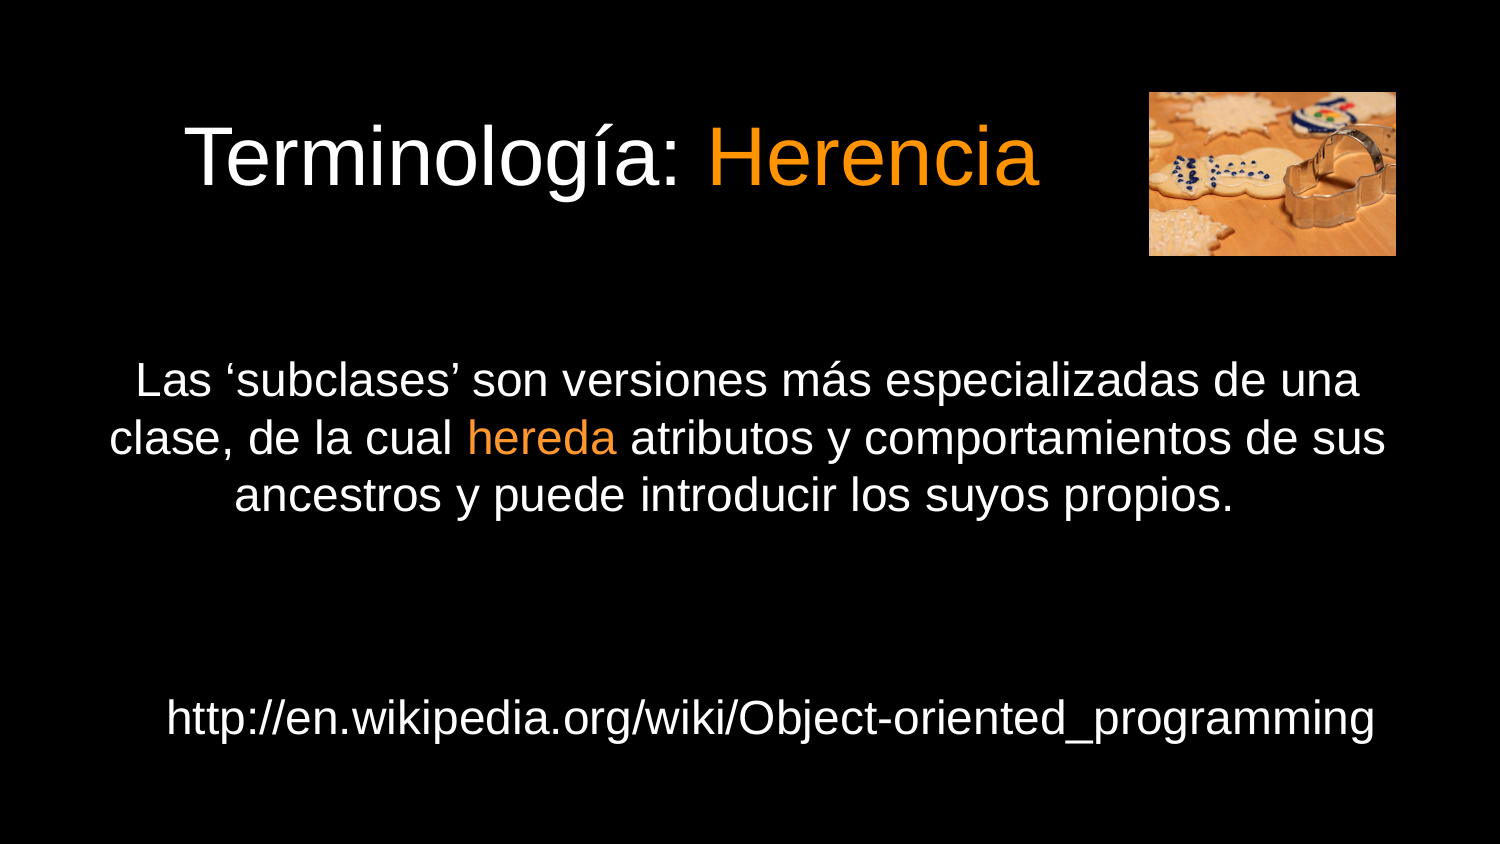

# Terminología: Herencia
Las ‘subclases’ son versiones más especializadas de una clase, de la cual hereda atributos y comportamientos de sus ancestros y puede introducir los suyos propios.
http://en.wikipedia.org/wiki/Object-oriented_programming